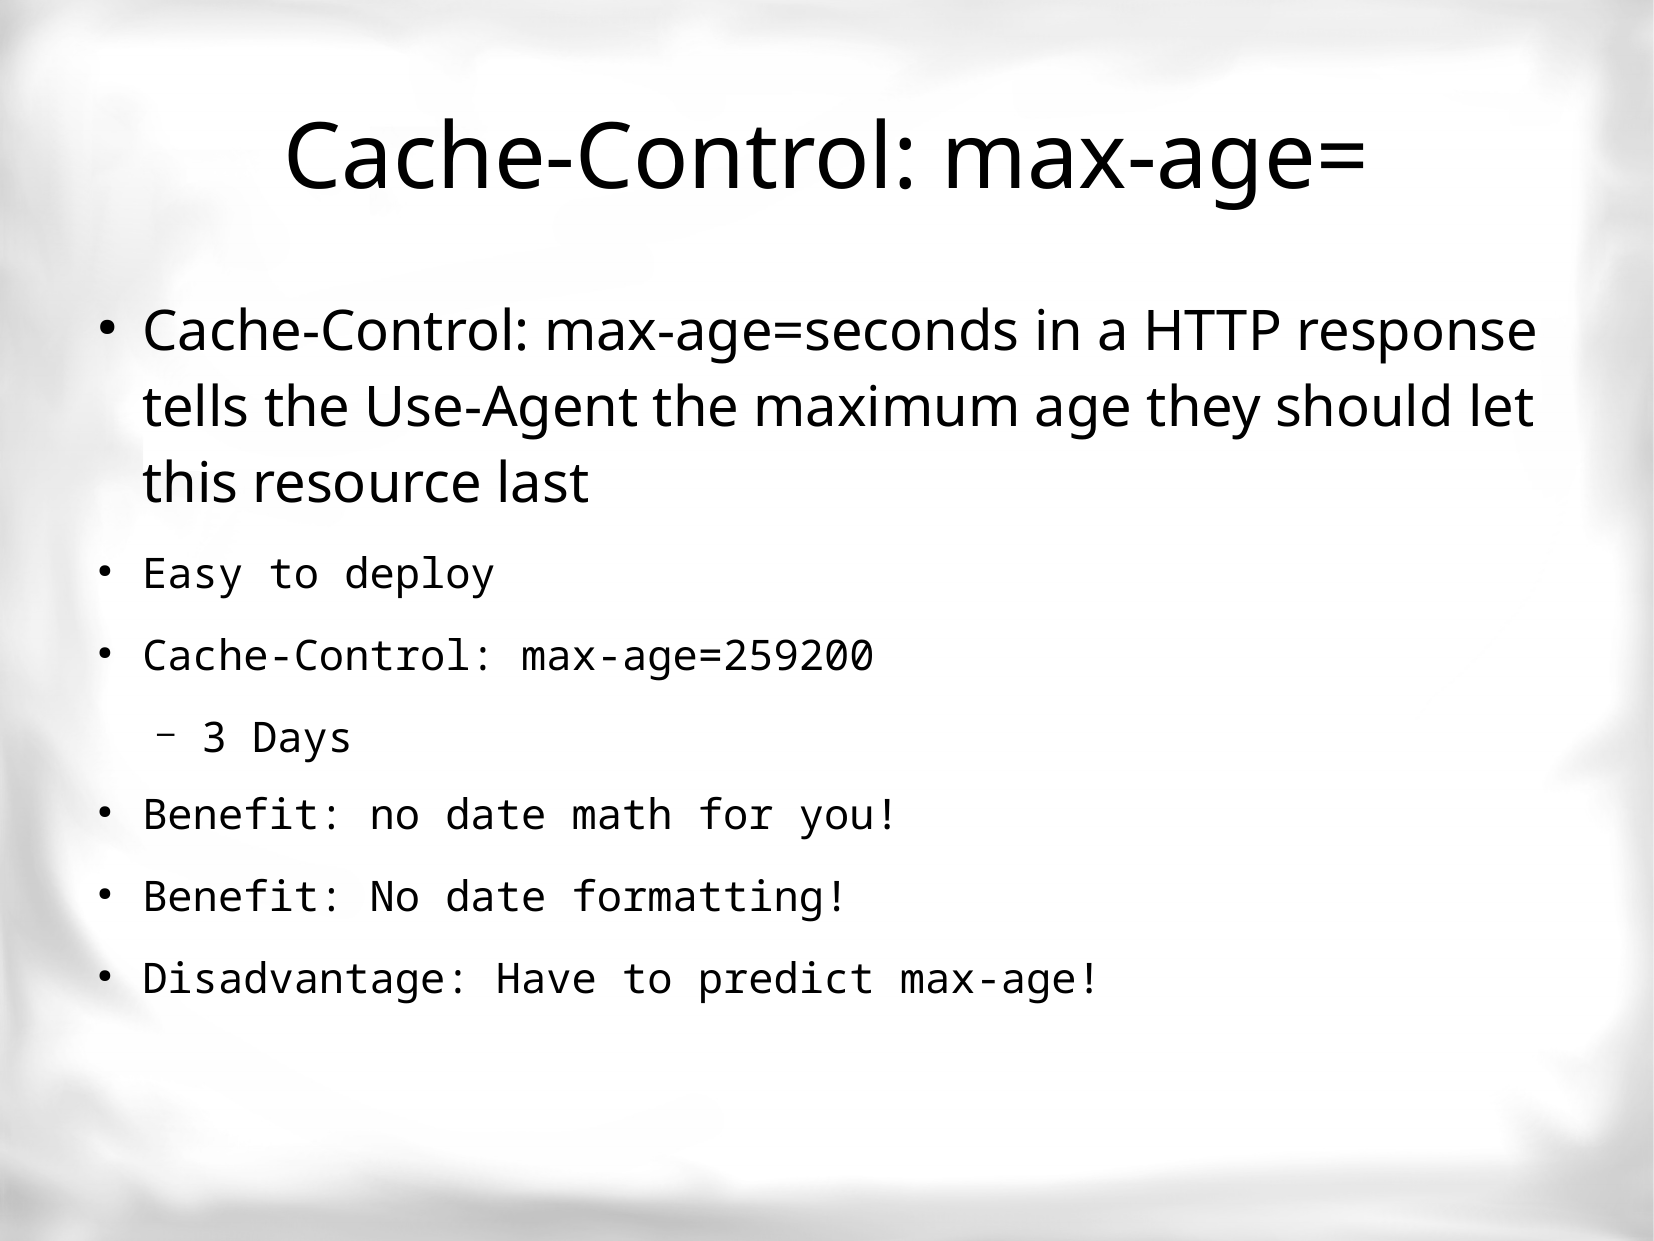

# Cache-Control: max-age=
Cache-Control: max-age=seconds in a HTTP response tells the Use-Agent the maximum age they should let this resource last
Easy to deploy
Cache-Control: max-age=259200
3 Days
Benefit: no date math for you!
Benefit: No date formatting!
Disadvantage: Have to predict max-age!